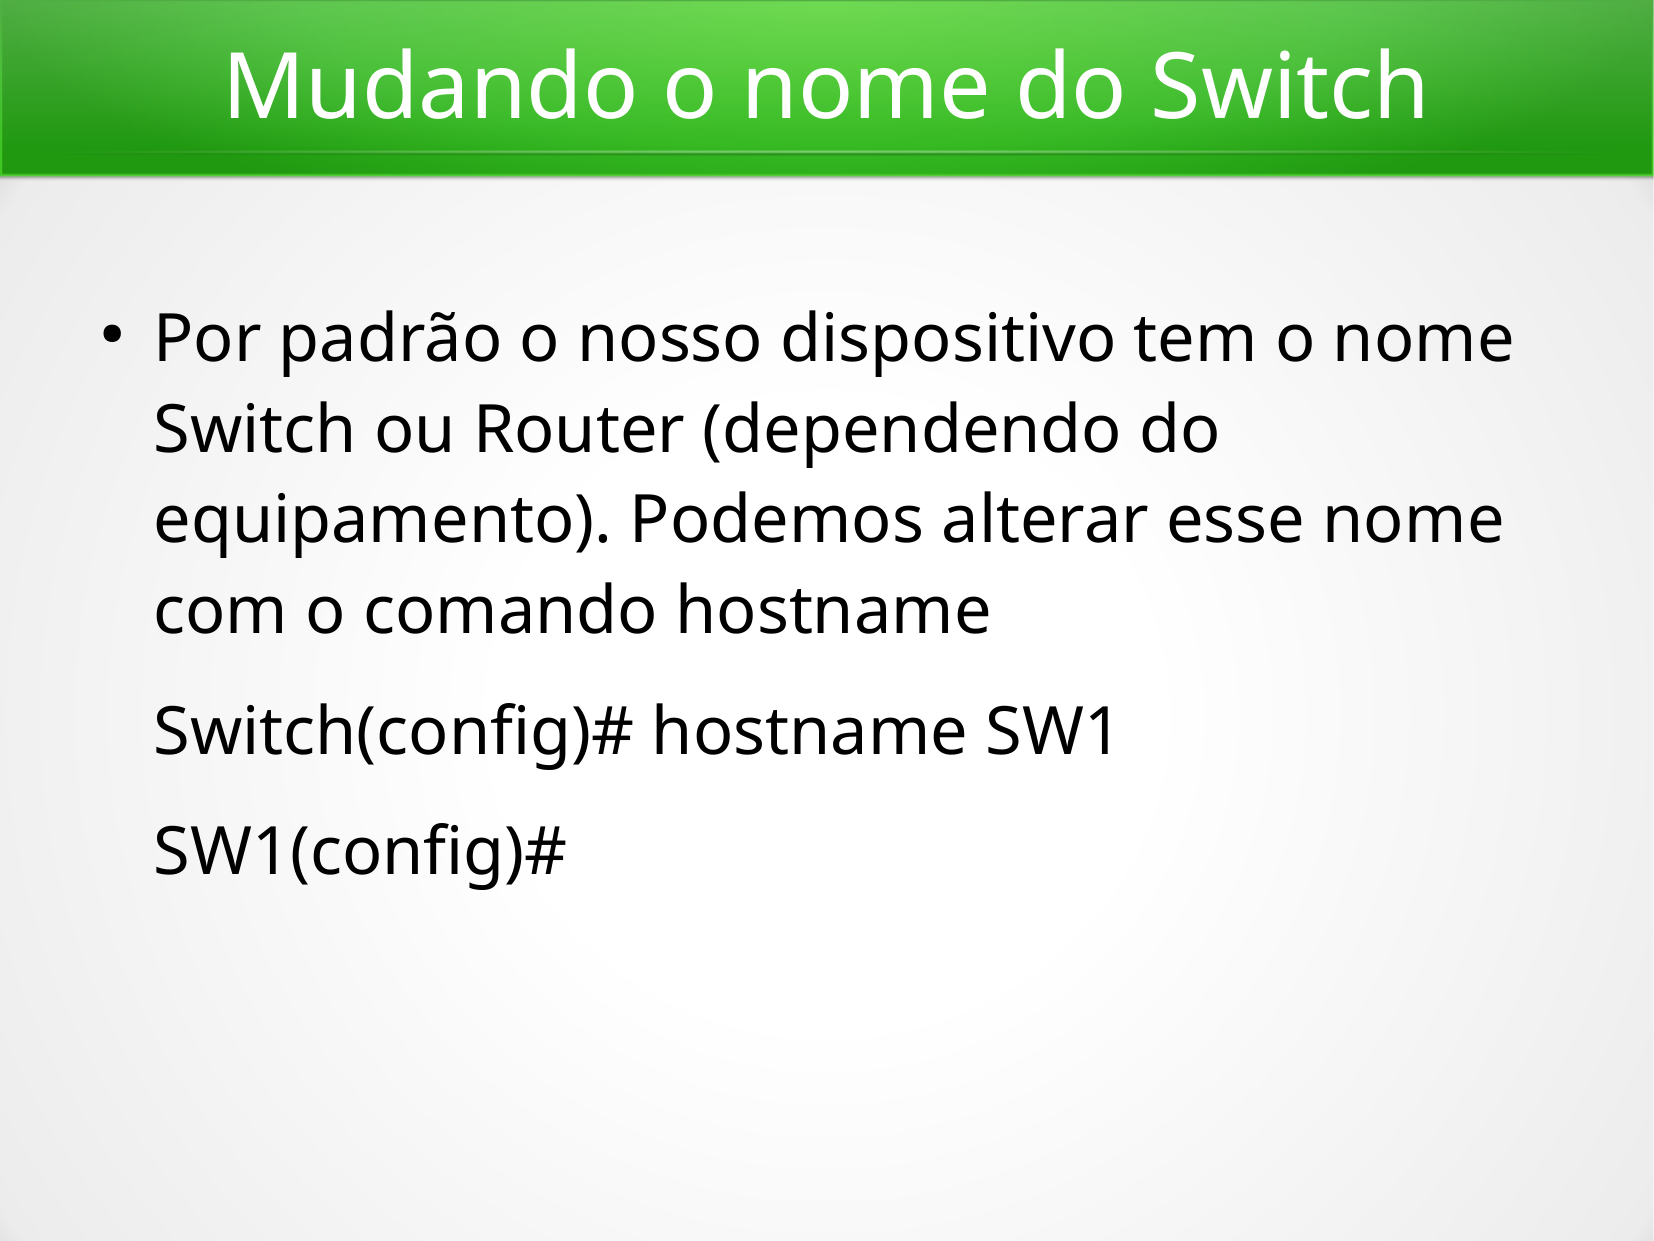

# Mudando o nome do Switch
Por padrão o nosso dispositivo tem o nome Switch ou Router (dependendo do equipamento). Podemos alterar esse nome com o comando hostname
Switch(config)# hostname SW1
SW1(config)#